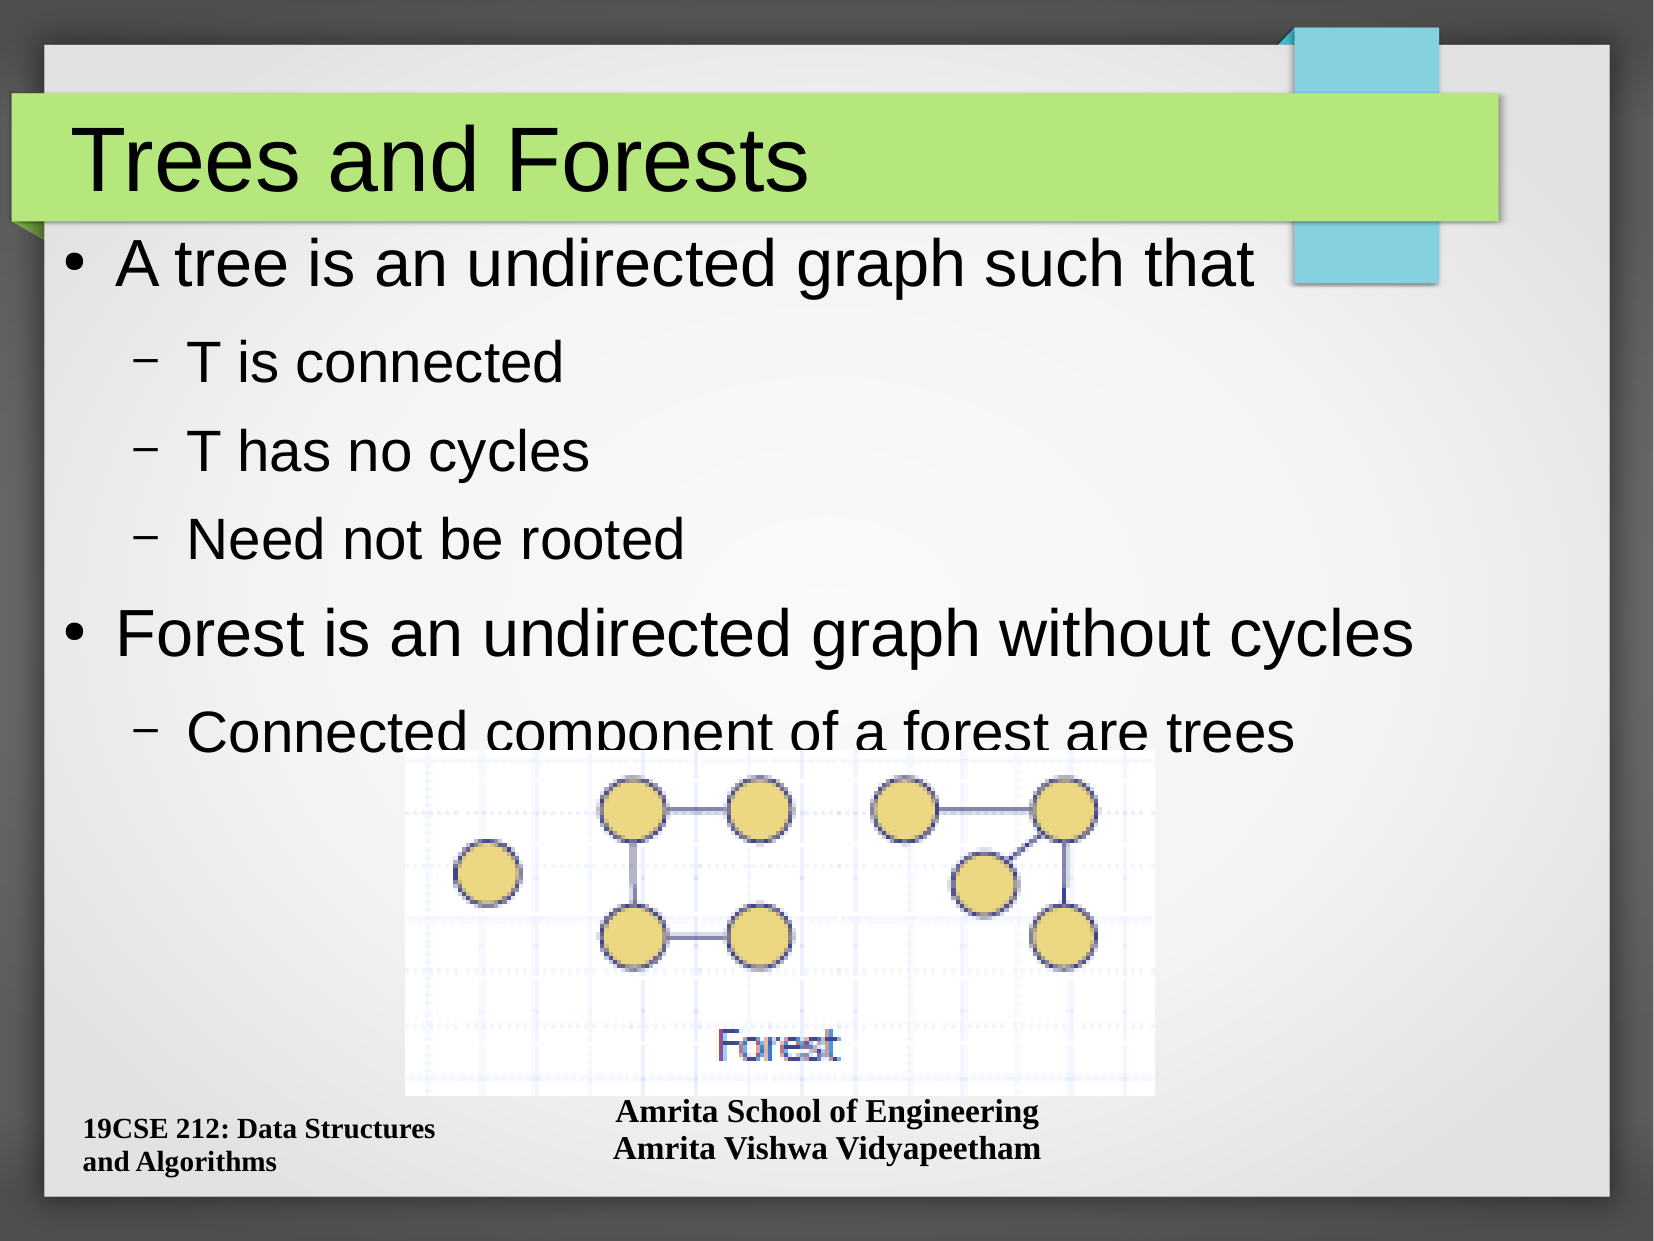

# Trees and Forests
A tree is an undirected graph such that
T is connected
T has no cycles
Need not be rooted
Forest is an undirected graph without cycles
Connected component of a forest are trees